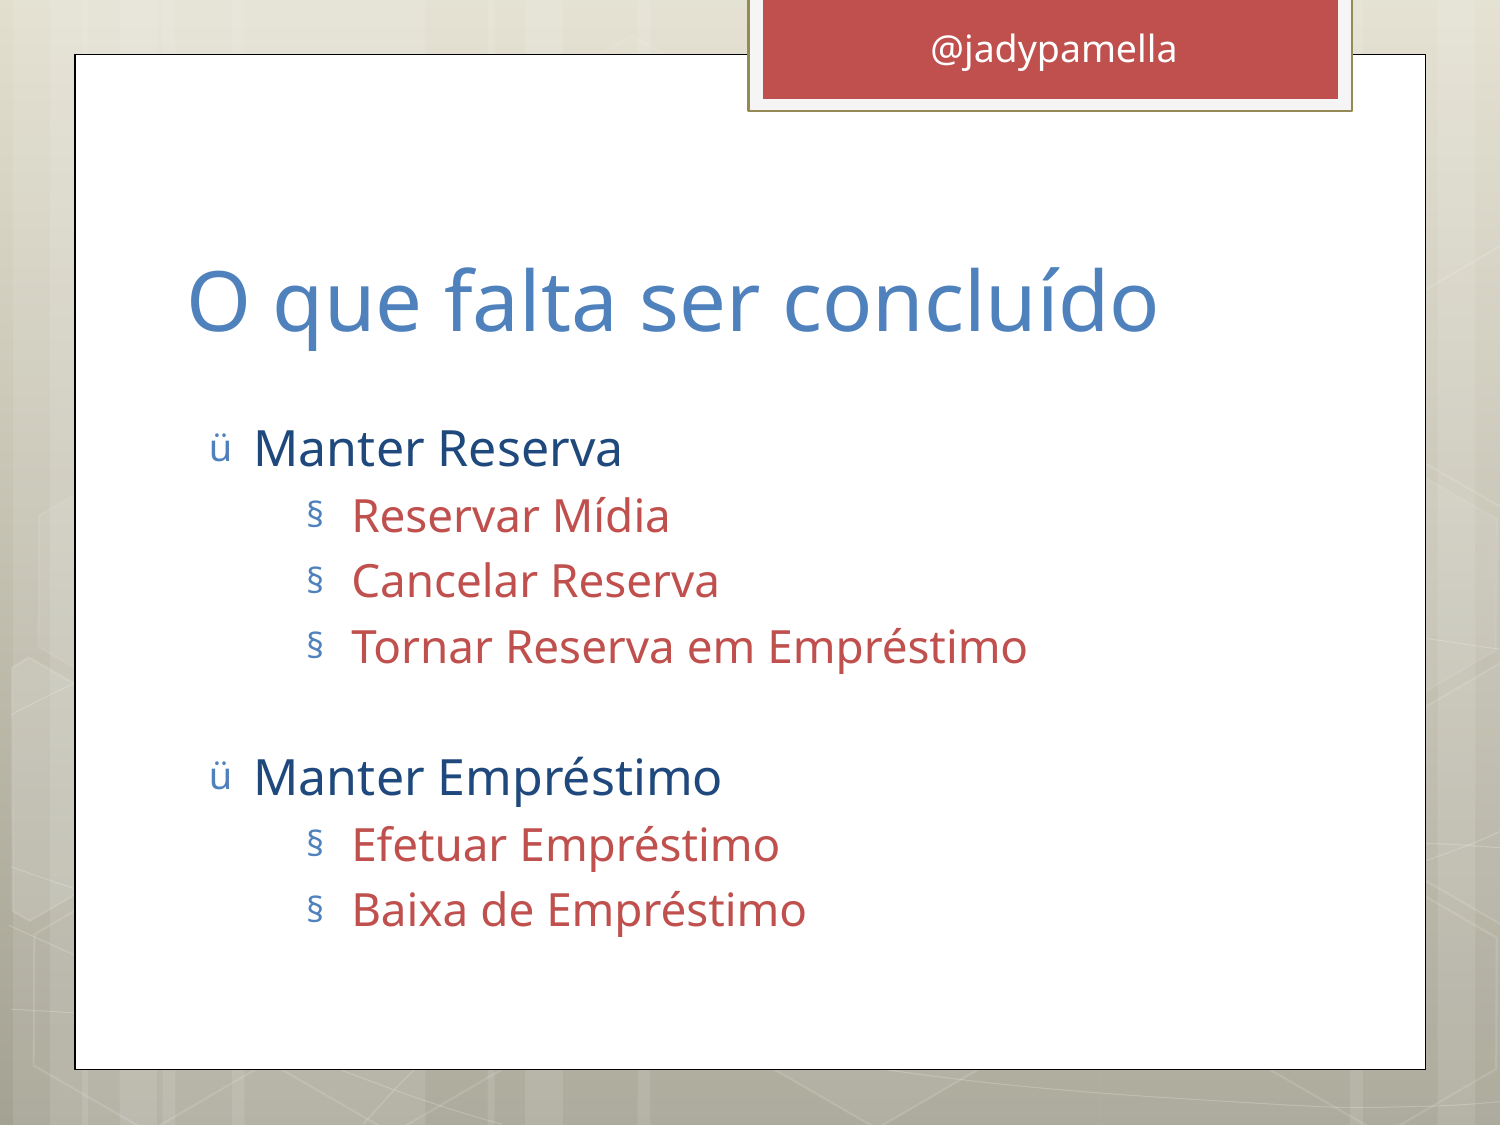

@jadypamella
# O que falta ser concluído
Manter Reserva
Reservar Mídia
Cancelar Reserva
Tornar Reserva em Empréstimo
Manter Empréstimo
Efetuar Empréstimo
Baixa de Empréstimo